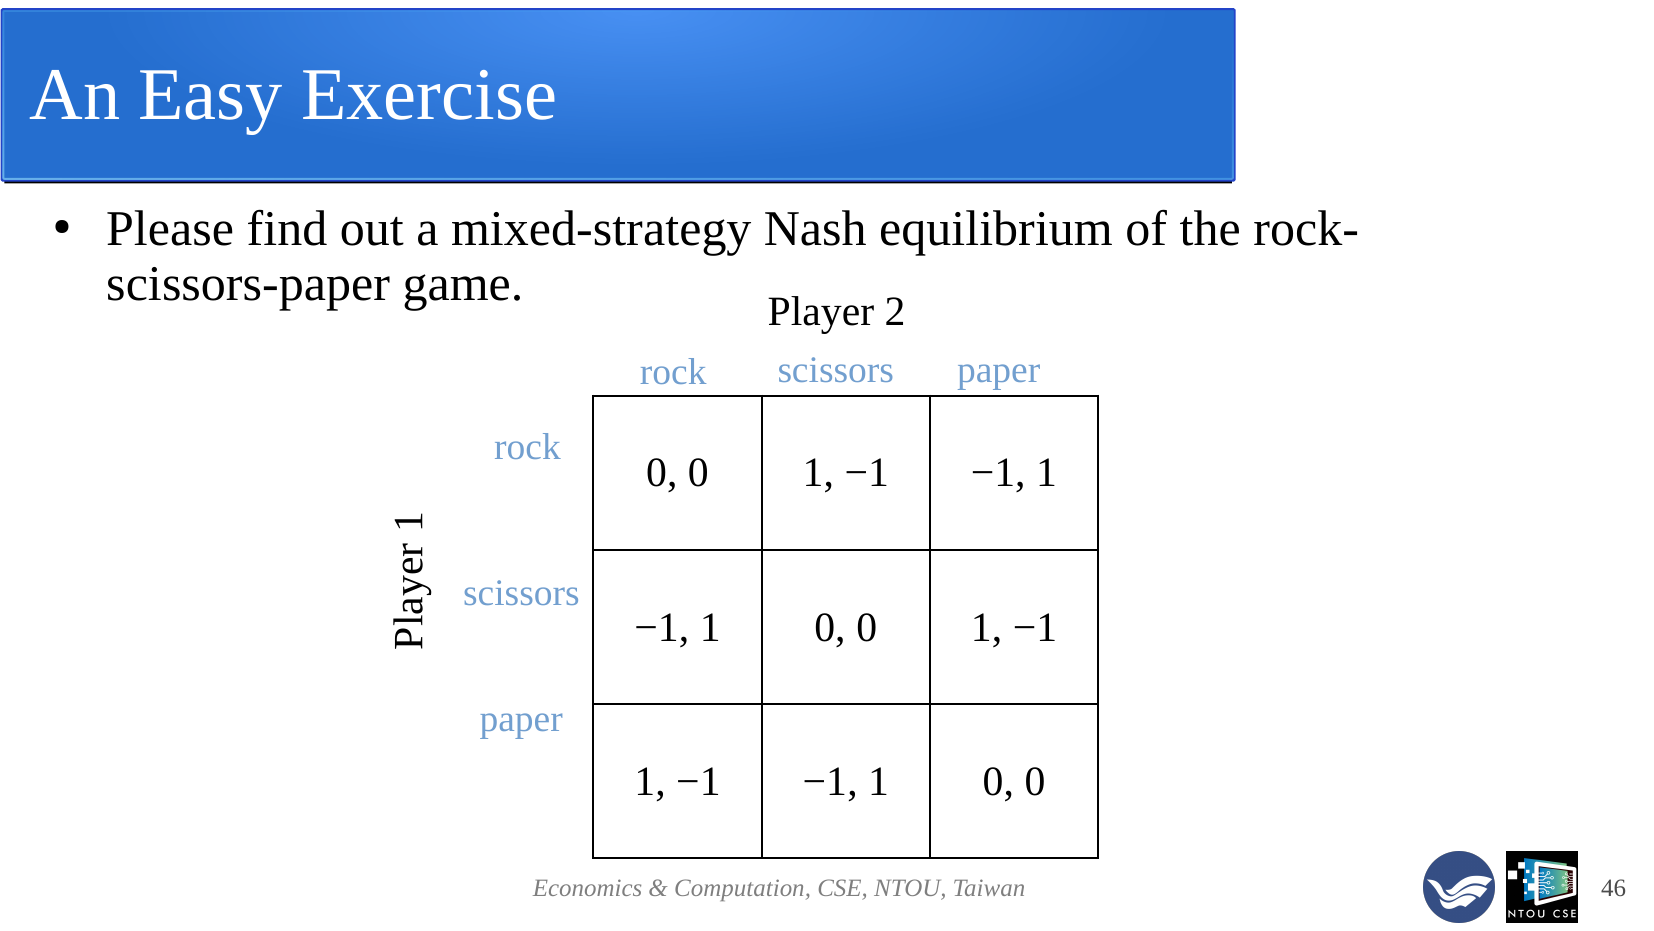

# An Easy Exercise
Please find out a mixed-strategy Nash equilibrium of the rock-scissors-paper game.
Player 2
paper
scissors
rock
| 0, 0 | 1, −1 | −1, 1 |
| --- | --- | --- |
| −1, 1 | 0, 0 | 1, −1 |
| 1, −1 | −1, 1 | 0, 0 |
rock
Player 1
scissors
paper
Economics & Computation, CSE, NTOU, Taiwan
46